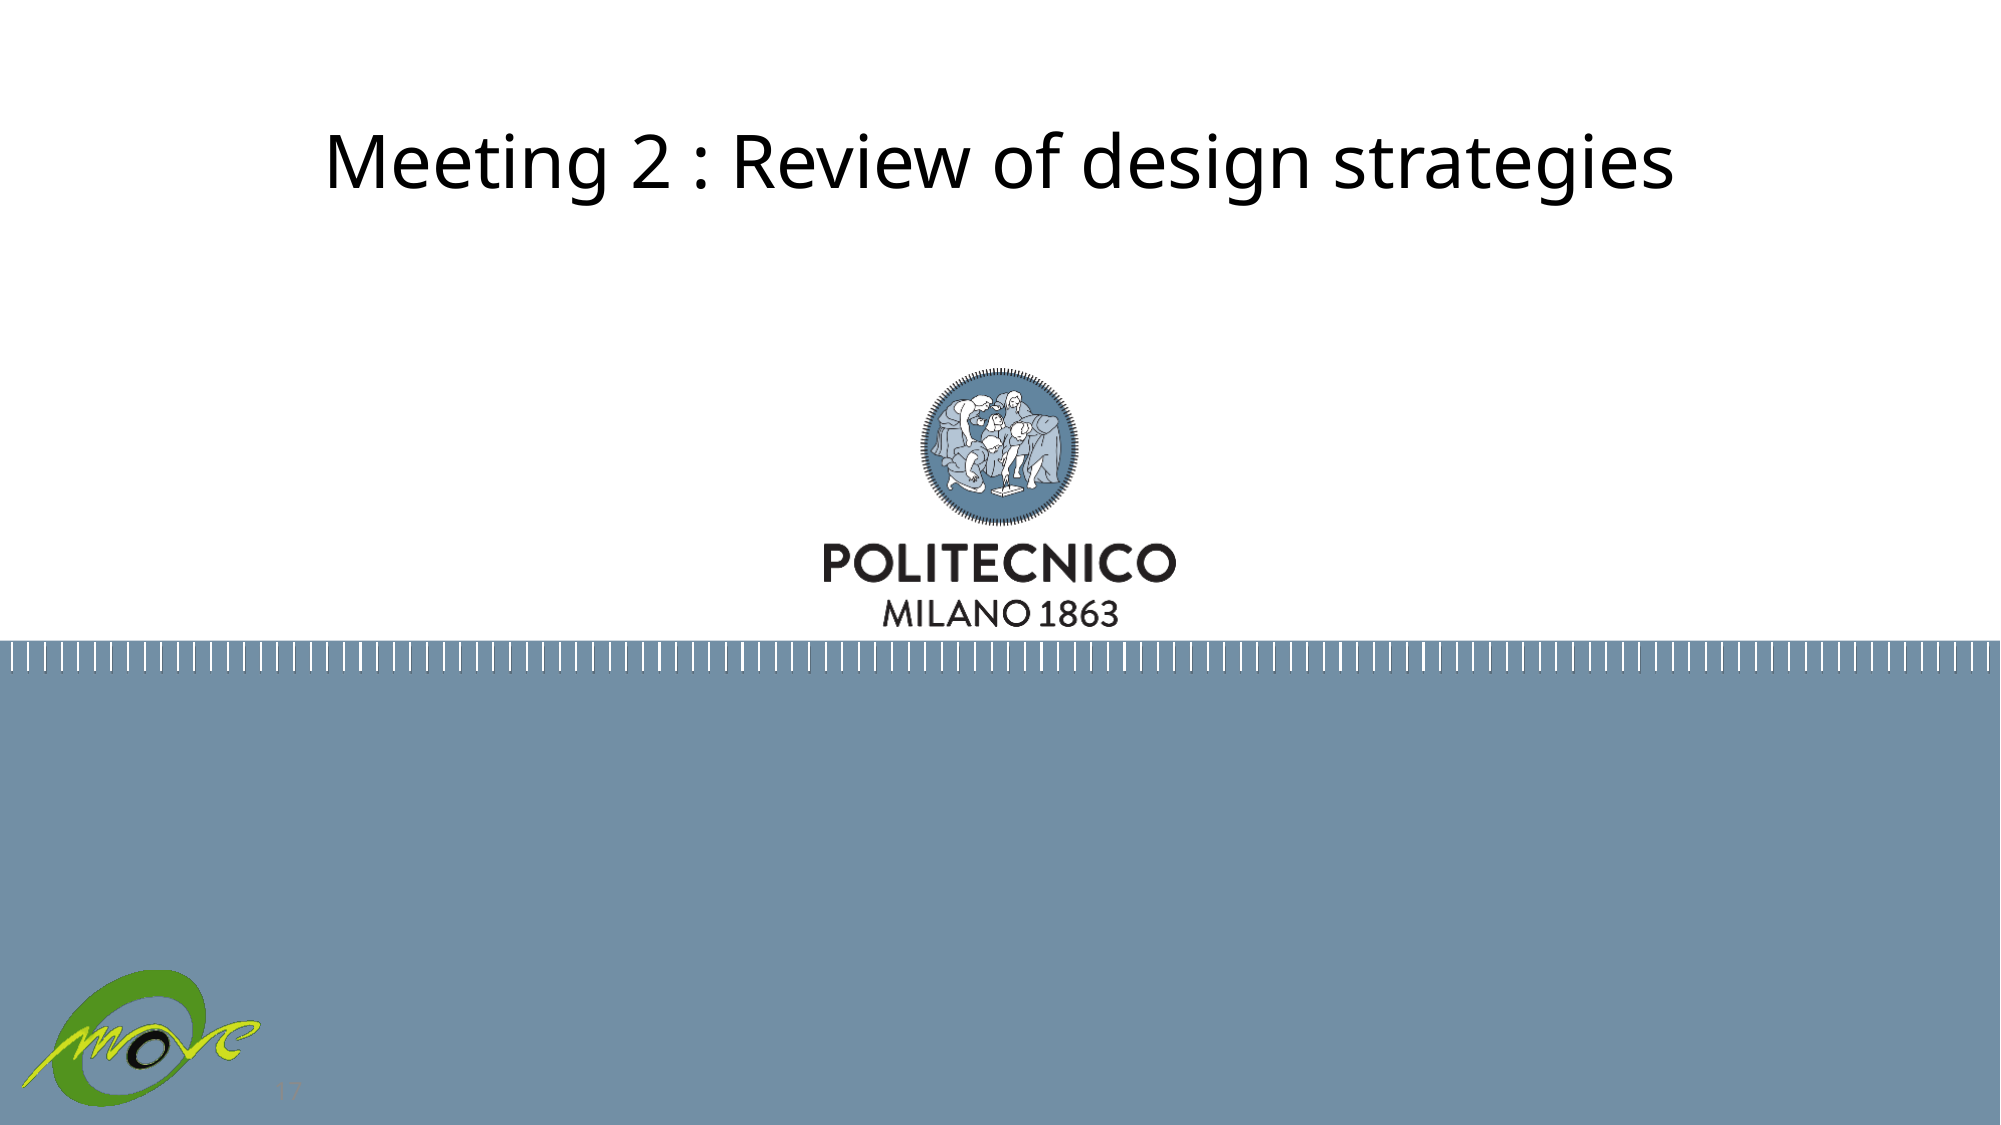

# Meeting 2 : Review of design strategies